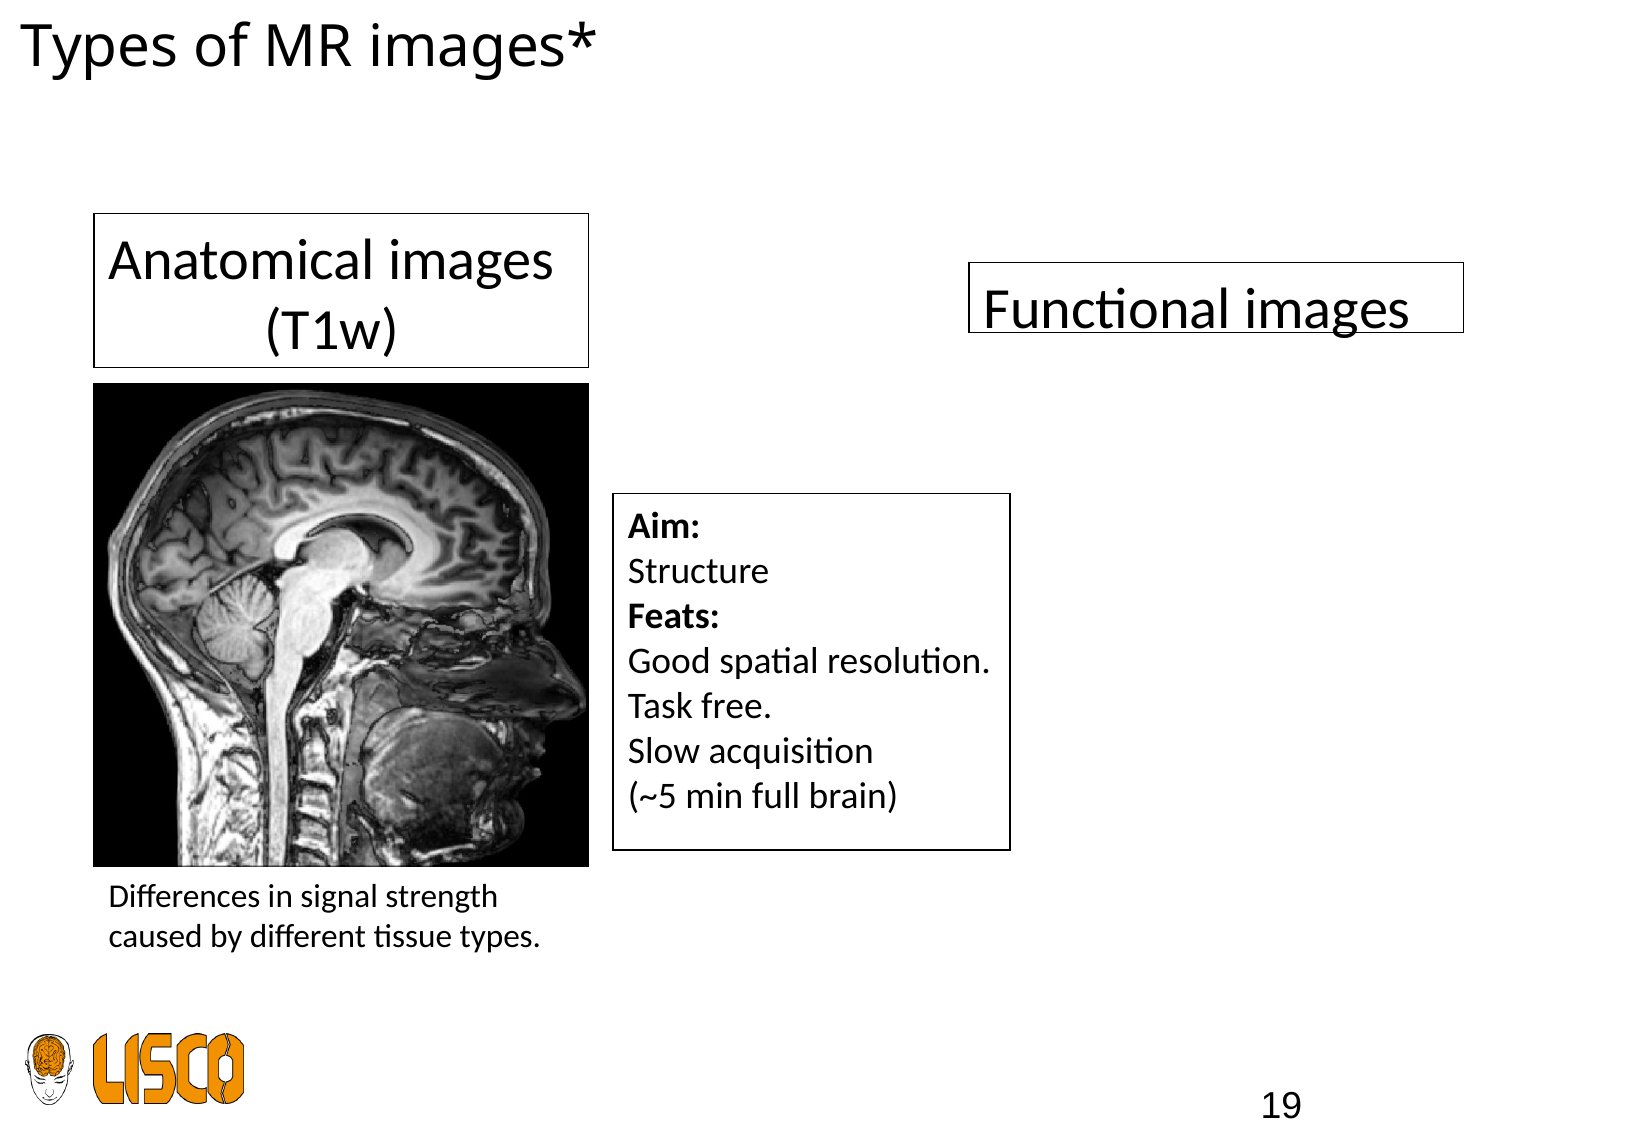

Types of MR images*
Anatomical images
(T1w)
Functional images
Aim:
Structure
Feats:
Good spatial resolution.
Task free.
Slow acquisition
(~5 min full brain)
Differences in signal strength caused by different tissue types.